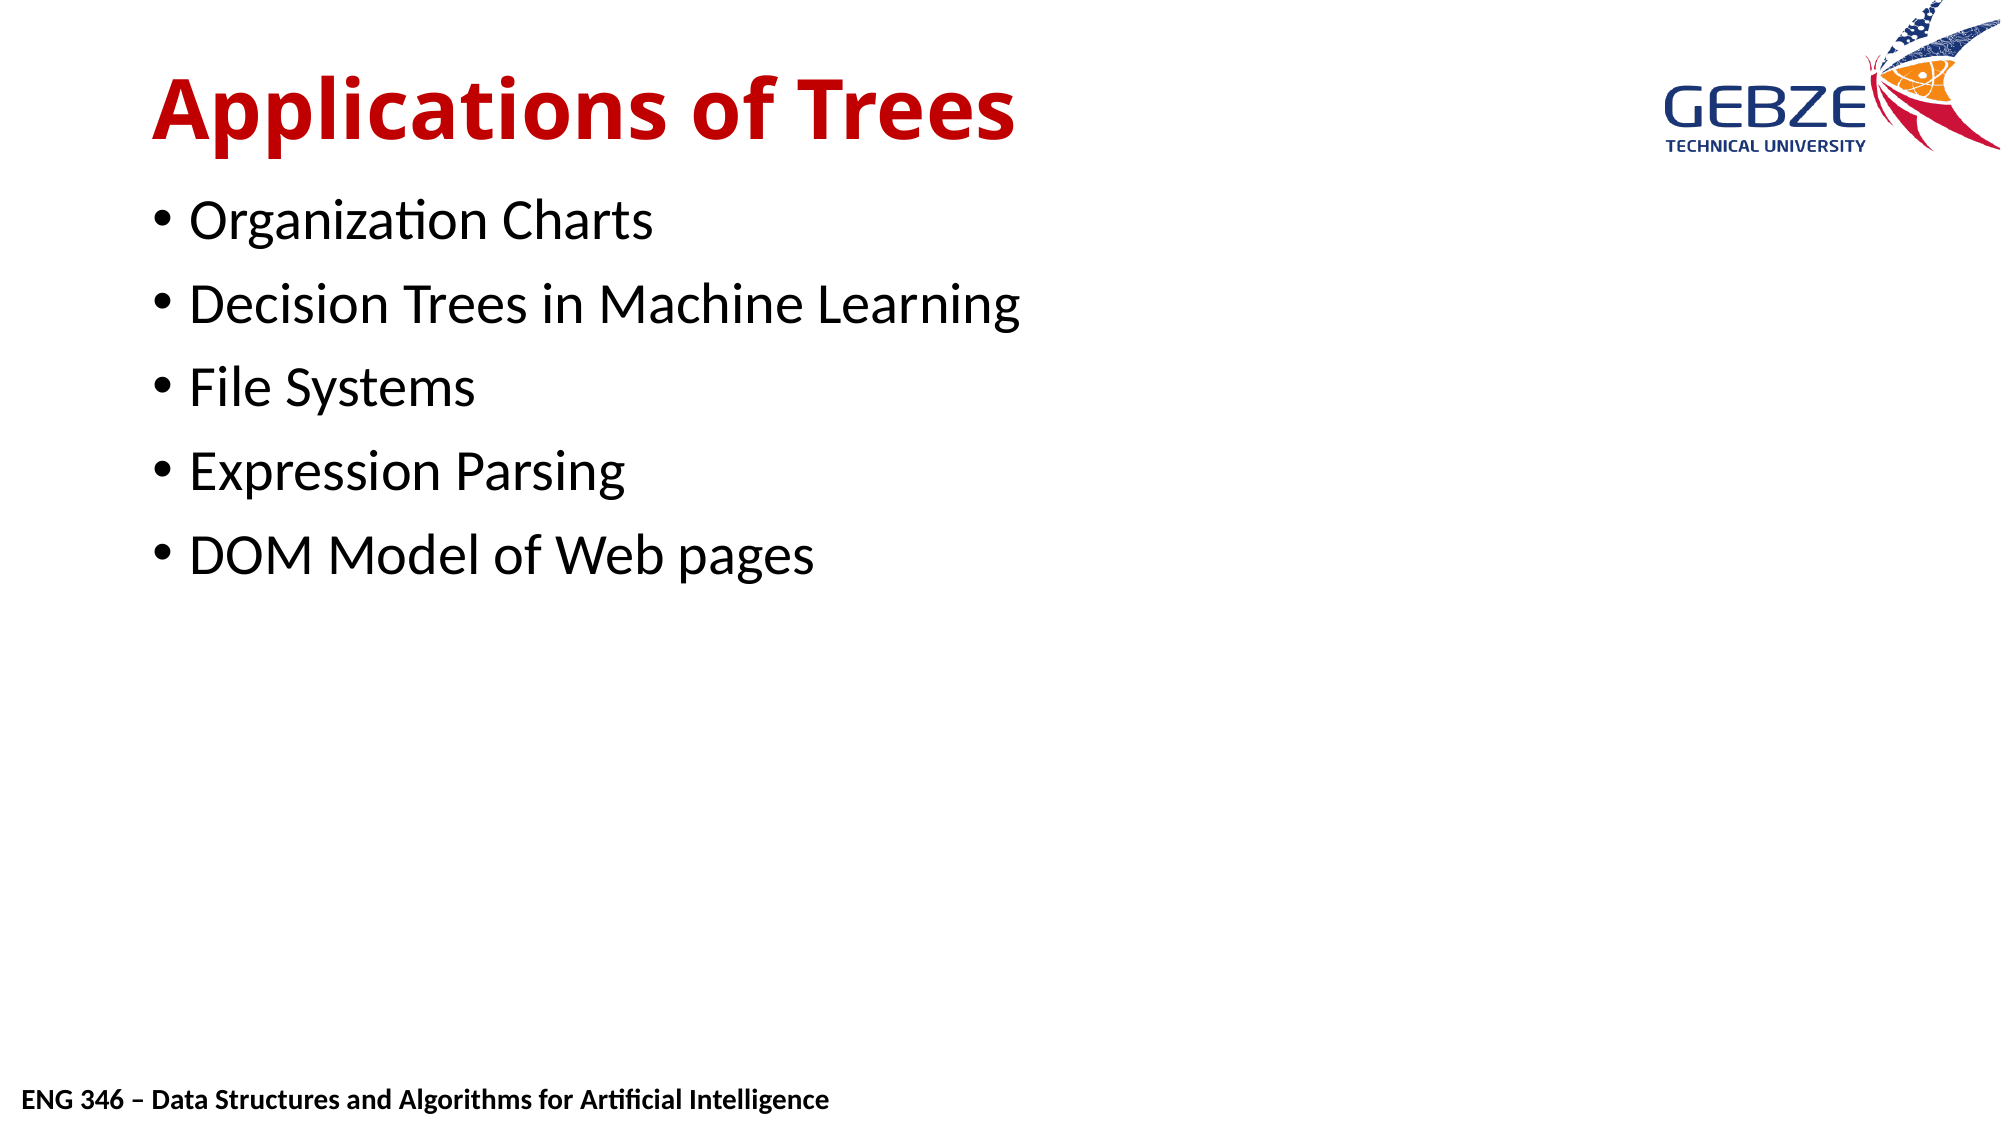

# Applications of Trees
Organization Charts
Decision Trees in Machine Learning
File Systems
Expression Parsing
DOM Model of Web pages